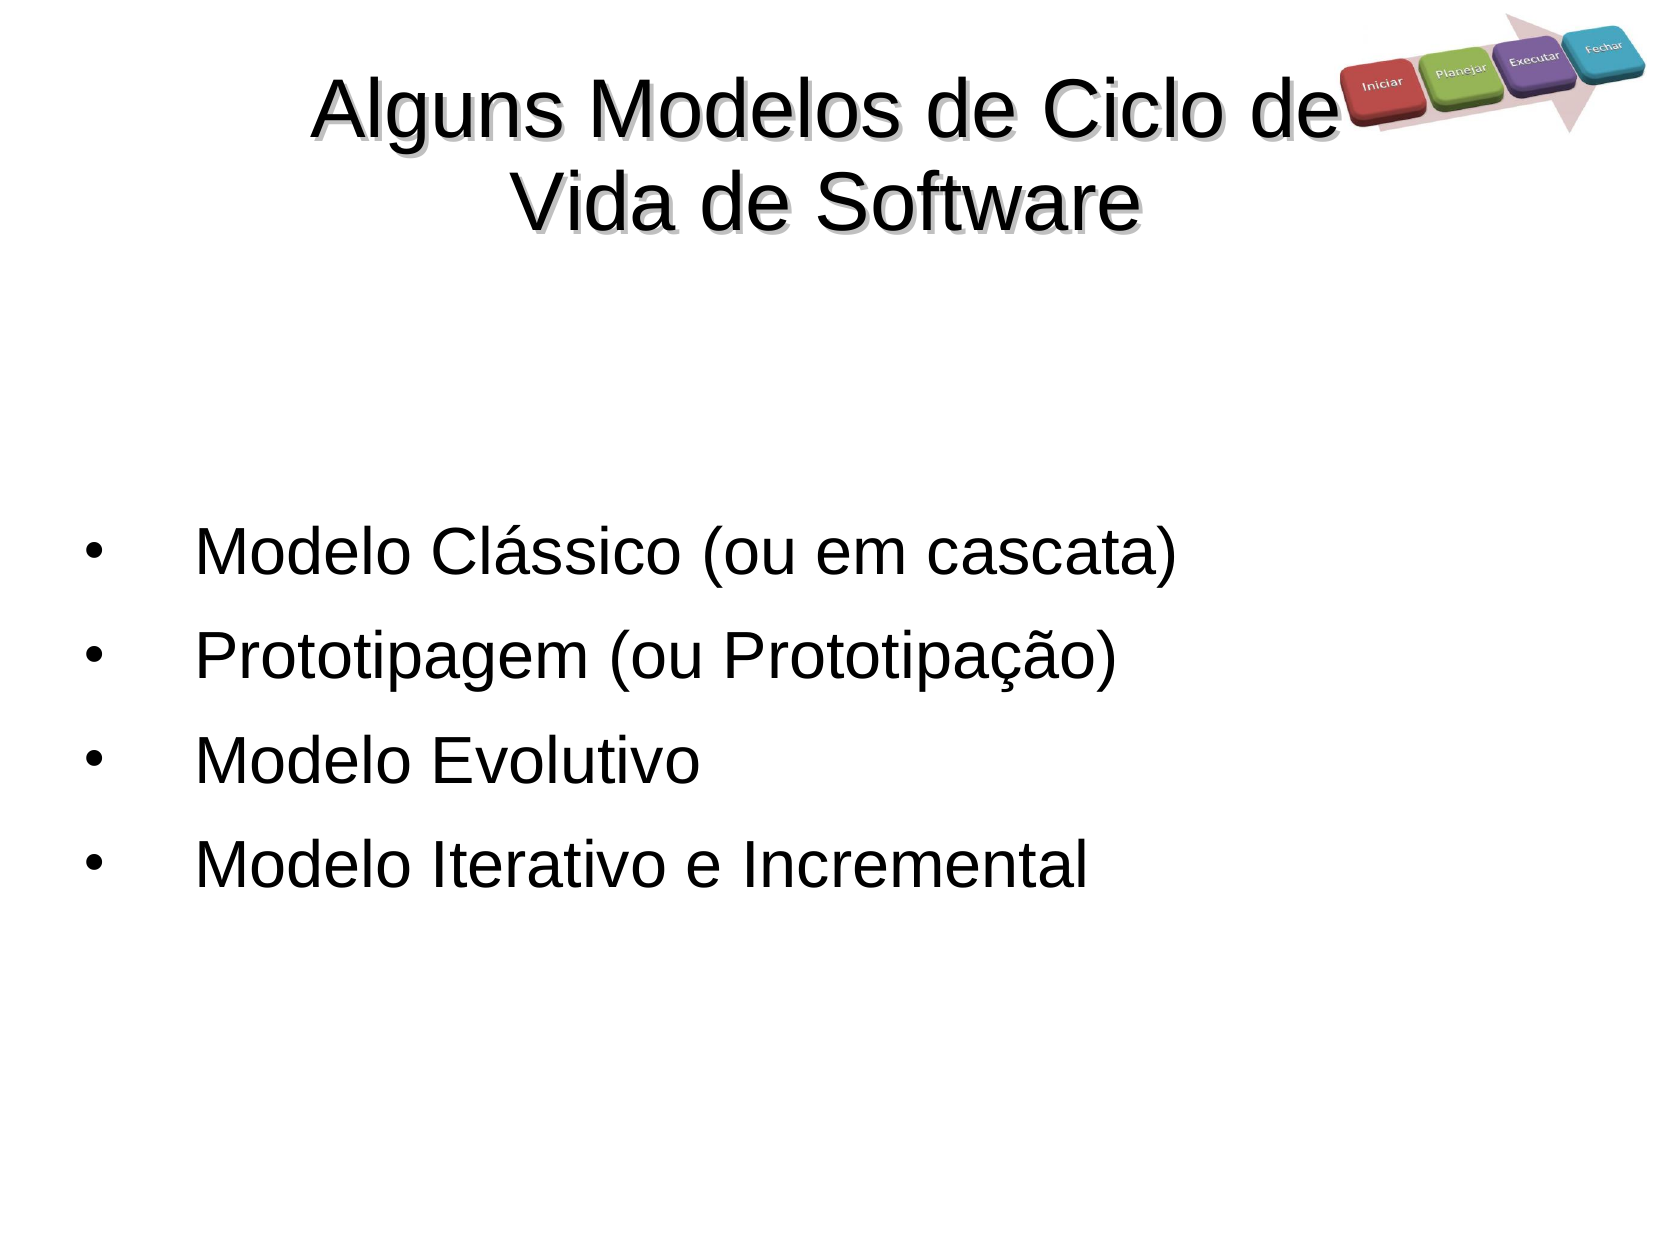

# Alguns Modelos de Ciclo de Vida de Software
Modelo Clássico (ou em cascata)
Prototipagem (ou Prototipação)
Modelo Evolutivo
Modelo Iterativo e Incremental